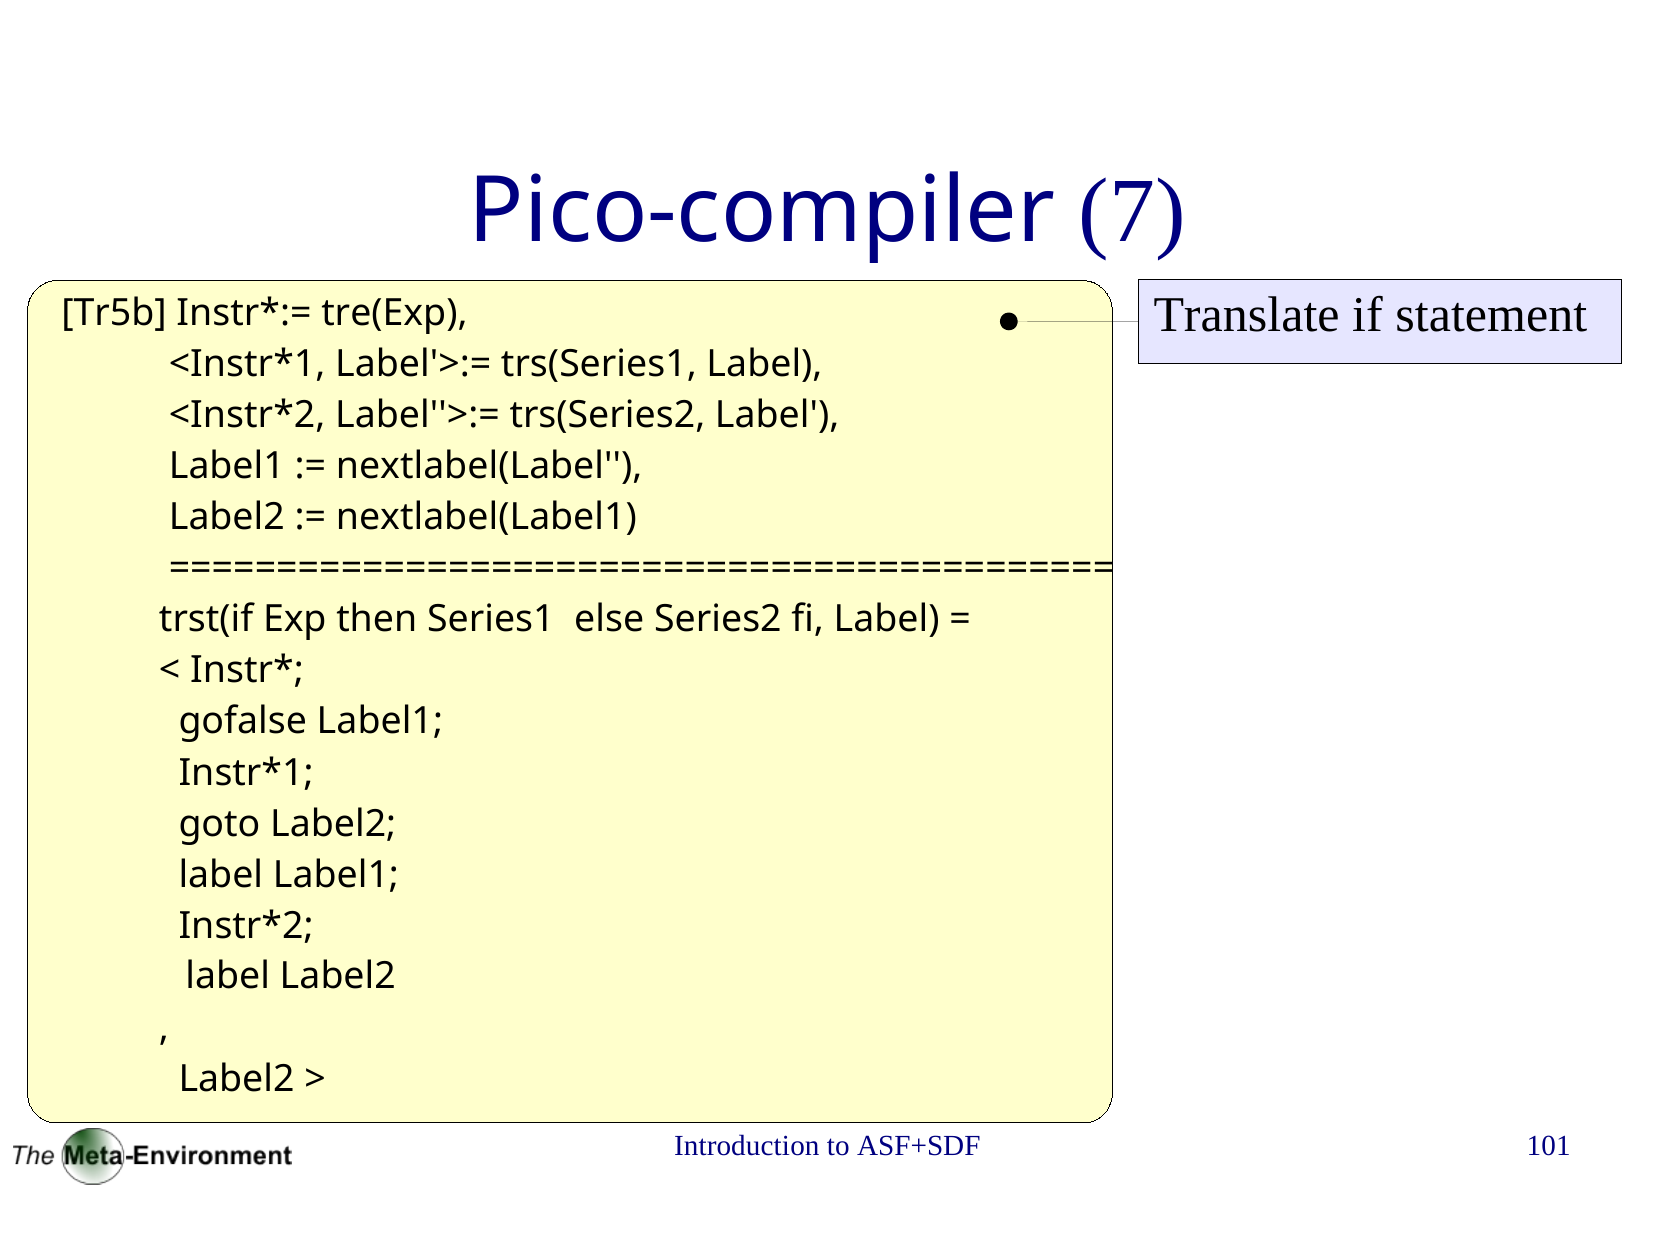

# Pico-compiler (7)
[Tr5b] Instr*:= tre(Exp),
 <Instr*1, Label'>:= trs(Series1, Label),
 <Instr*2, Label''>:= trs(Series2, Label'),
 Label1 := nextlabel(Label''),
 Label2 := nextlabel(Label1)
 ============================================
 trst(if Exp then Series1 else Series2 fi, Label) =
 < Instr*;
 gofalse Label1;
 Instr*1;
 goto Label2;
 label Label1;
 Instr*2;
 	 label Label2
 ,
 Label2 >
101